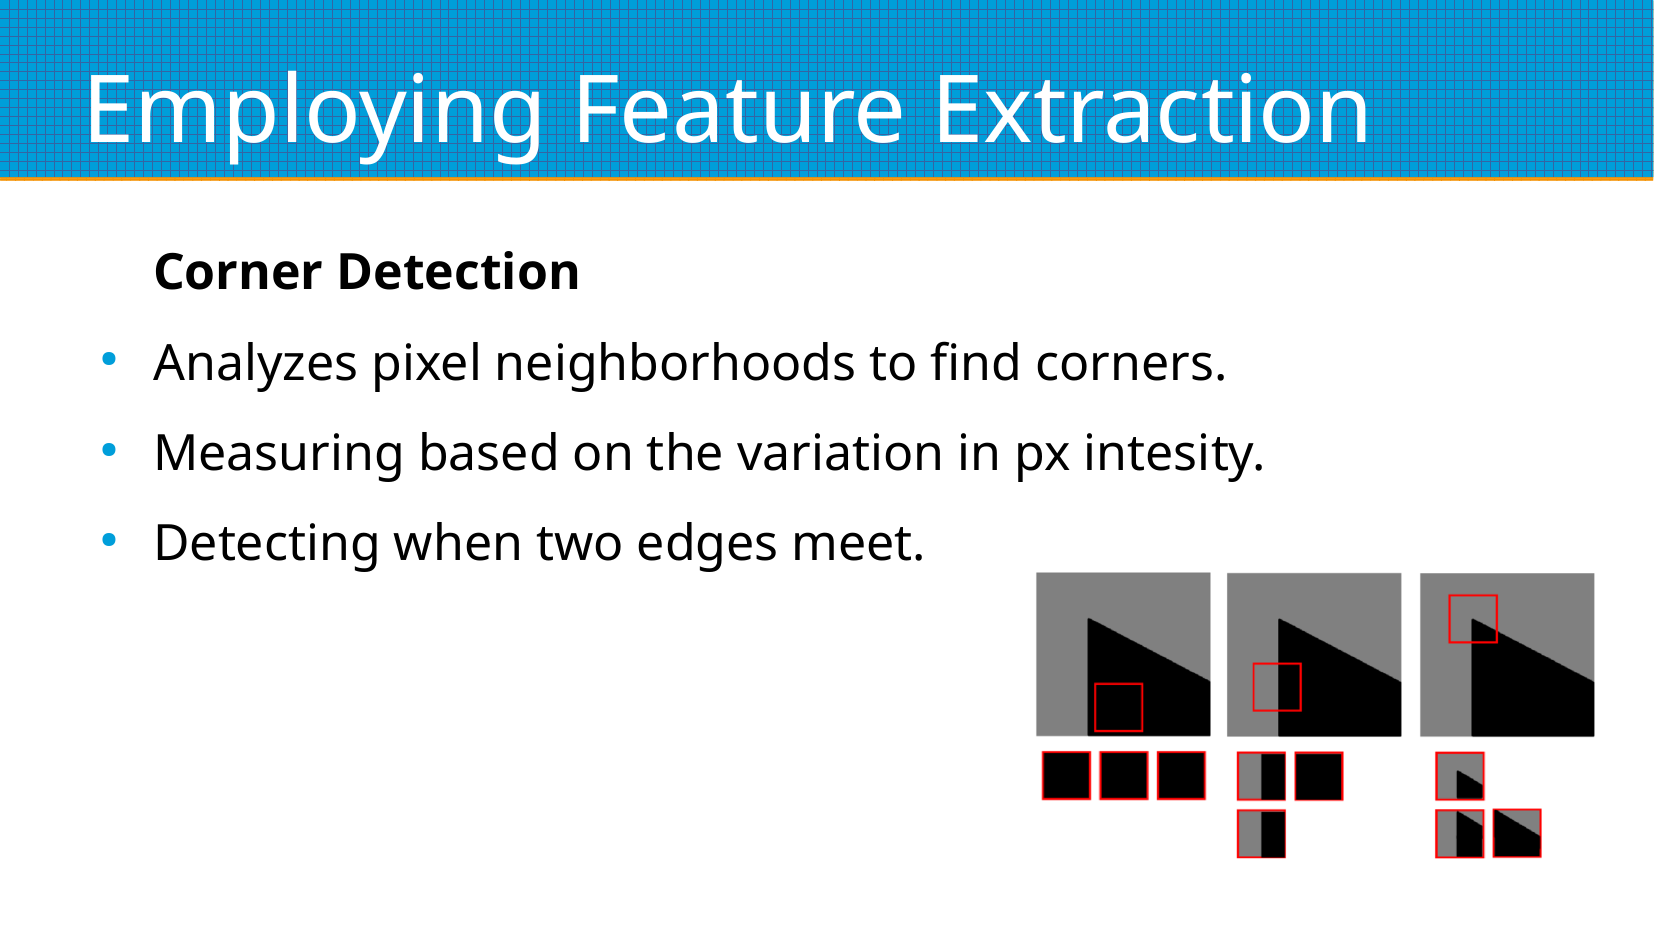

# Employing Feature Extraction
Corner Detection
Analyzes pixel neighborhoods to find corners.
Measuring based on the variation in px intesity.
Detecting when two edges meet.